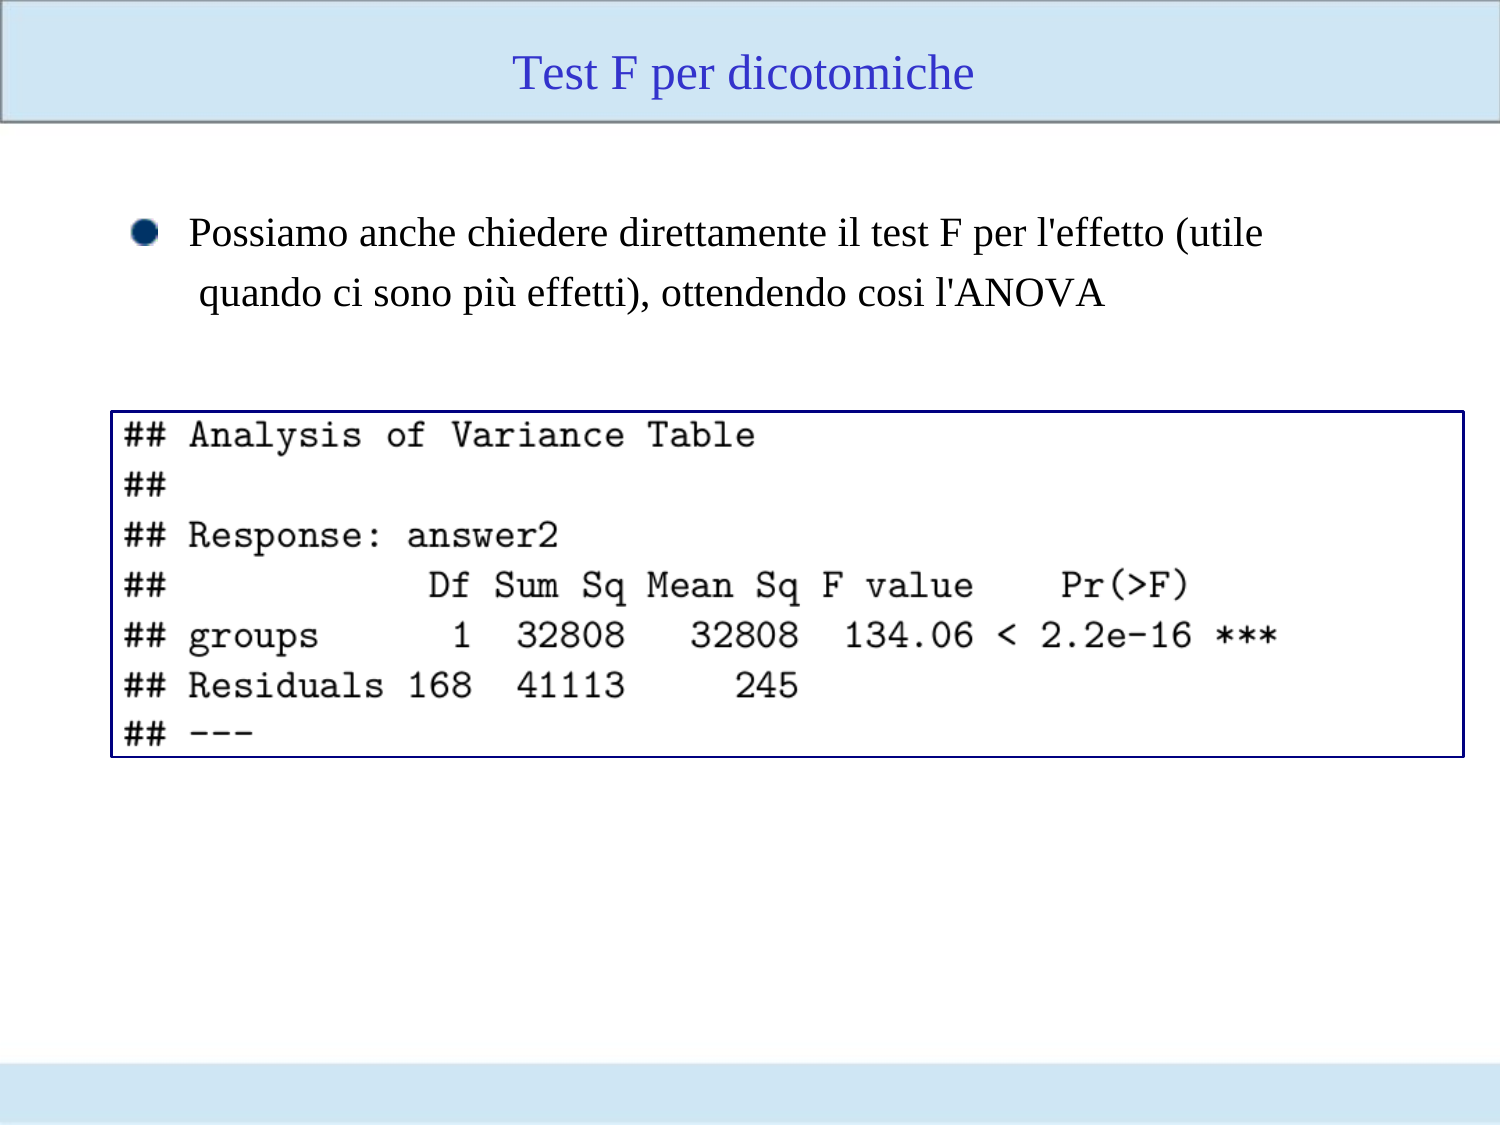

# Test F per dicotomiche
Possiamo anche chiedere direttamente il test F per l'effetto (utile quando ci sono più effetti), ottendendo cosi l'ANOVA